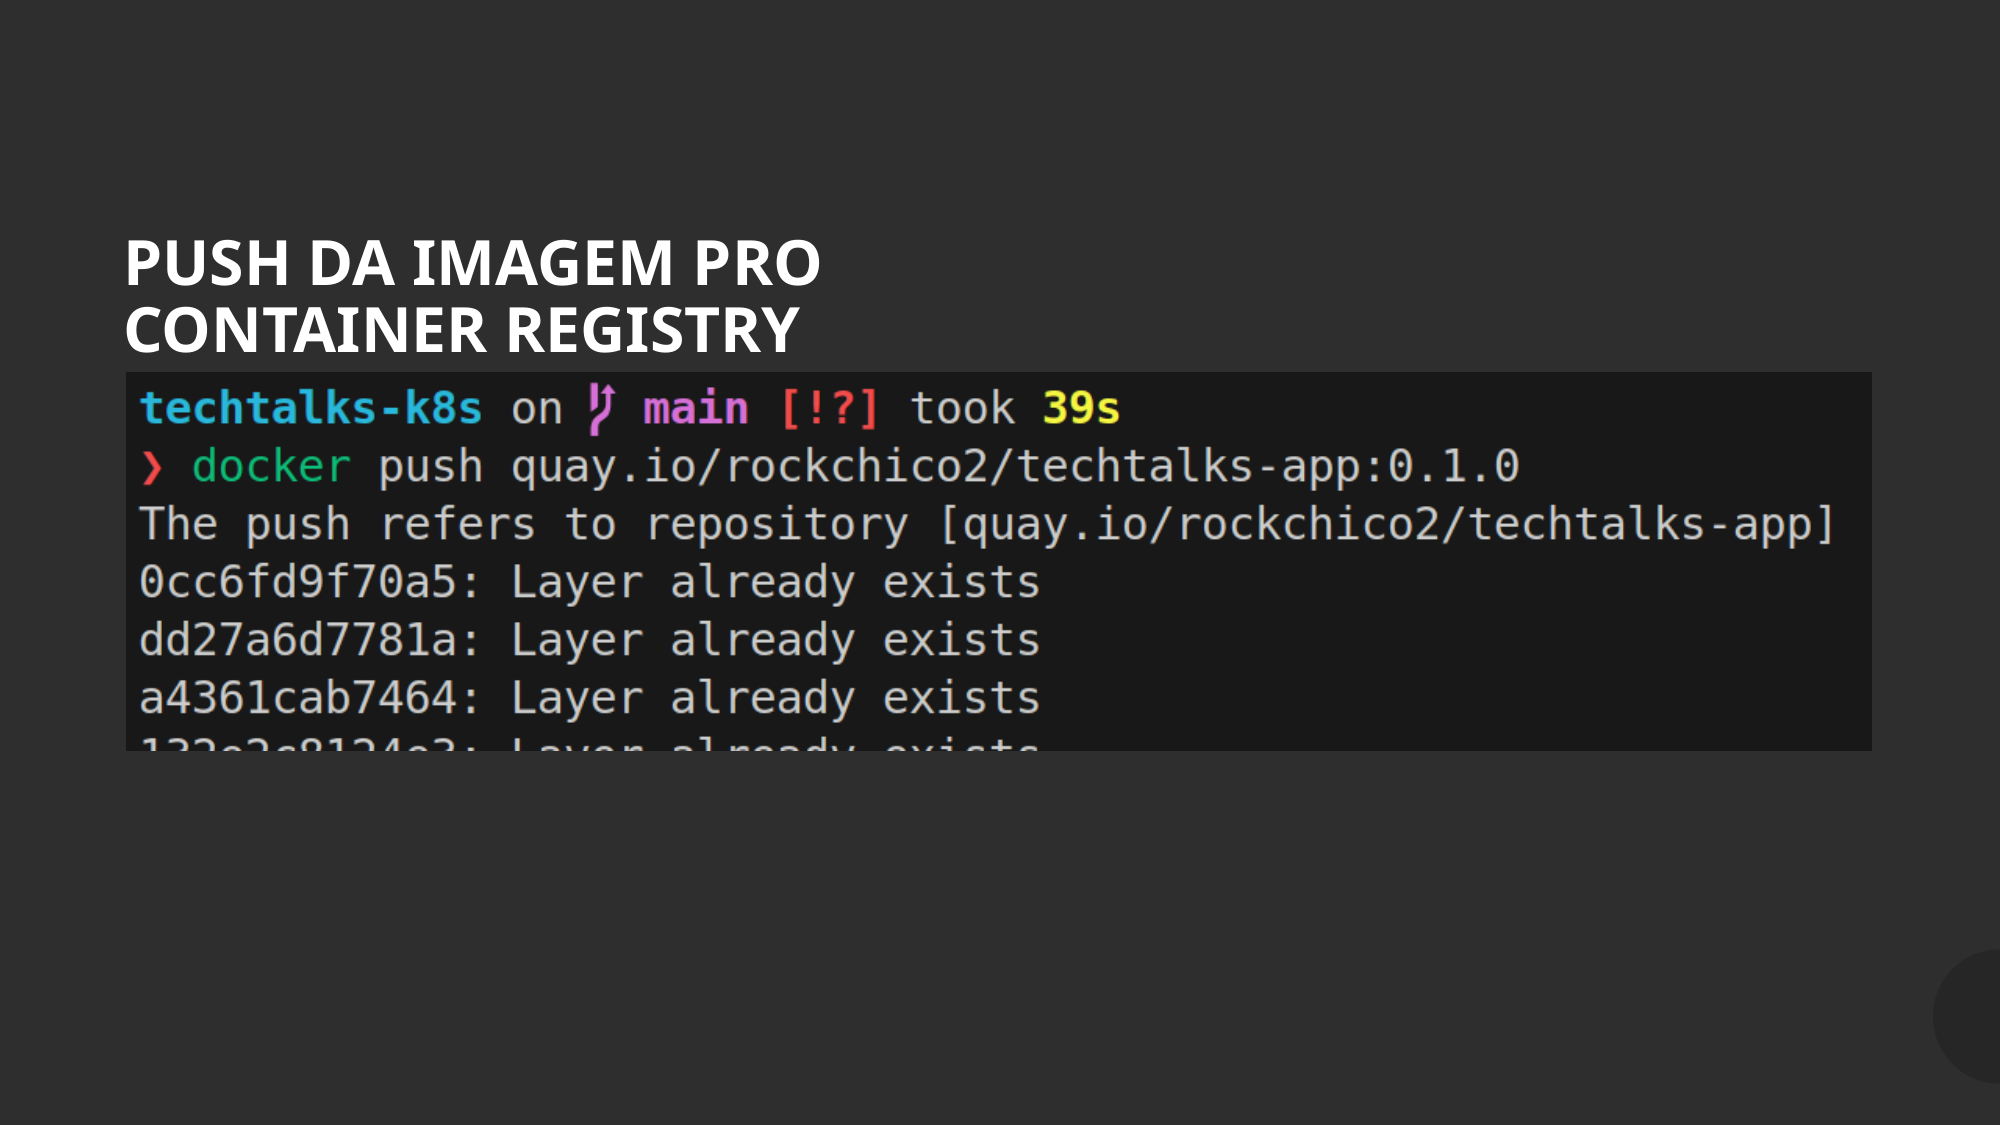

# PUSH DA IMAGEM PRO CONTAINER REGISTRY